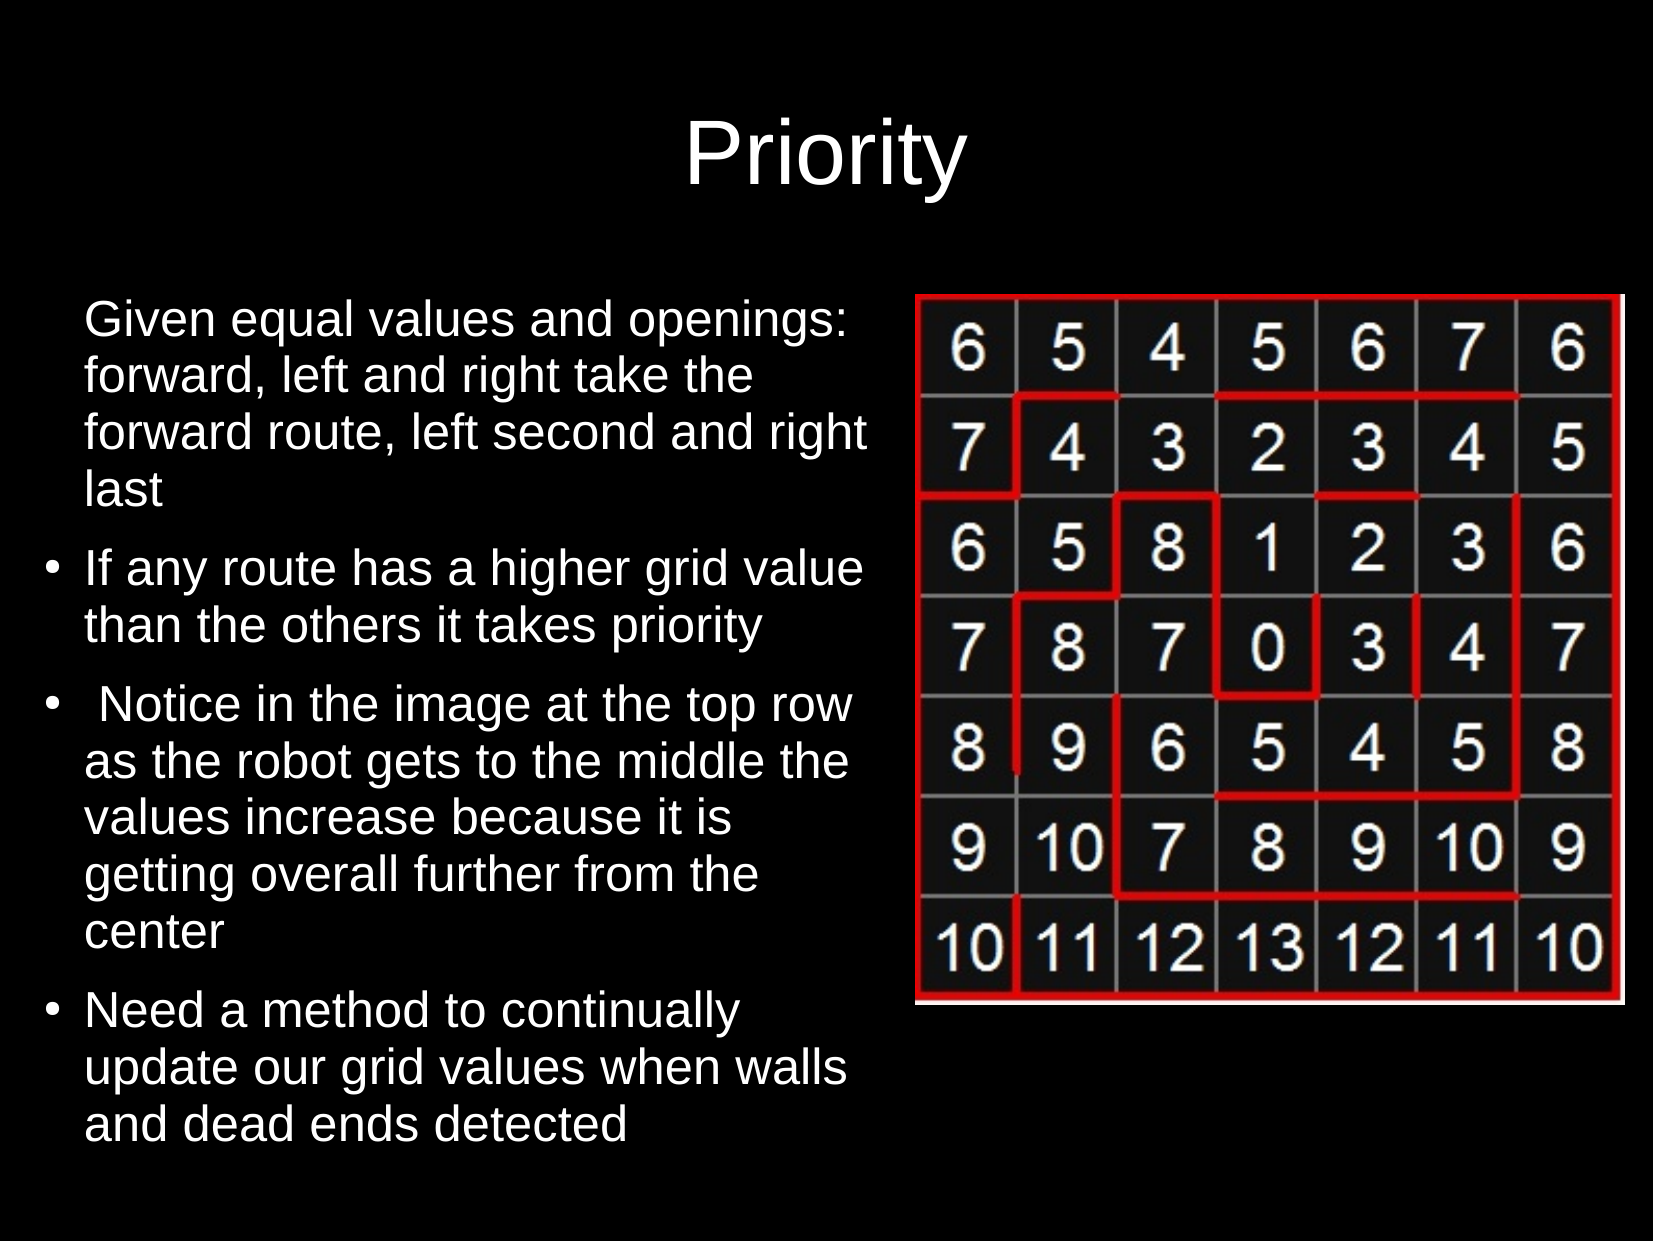

# Priority
Given equal values and openings: forward, left and right take the forward route, left second and right last
If any route has a higher grid value than the others it takes priority
 Notice in the image at the top row as the robot gets to the middle the values increase because it is getting overall further from the center
Need a method to continually update our grid values when walls and dead ends detected